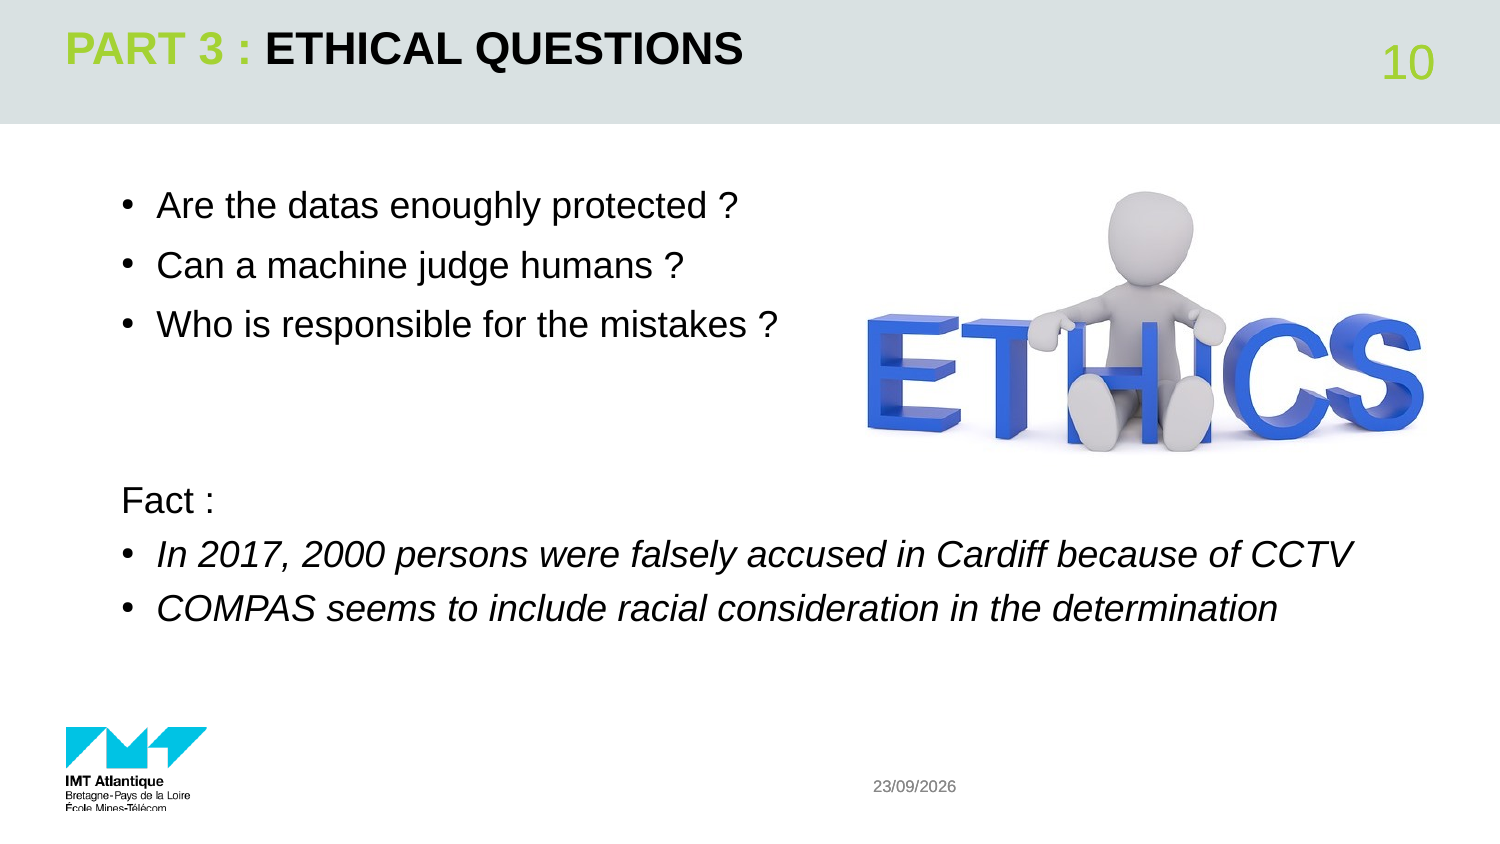

# part 3 : ethical questions
10
Are the datas enoughly protected ?
Can a machine judge humans ?
Who is responsible for the mistakes ?
Fact :
In 2017, 2000 persons were falsely accused in Cardiff because of CCTV
COMPAS seems to include racial consideration in the determination